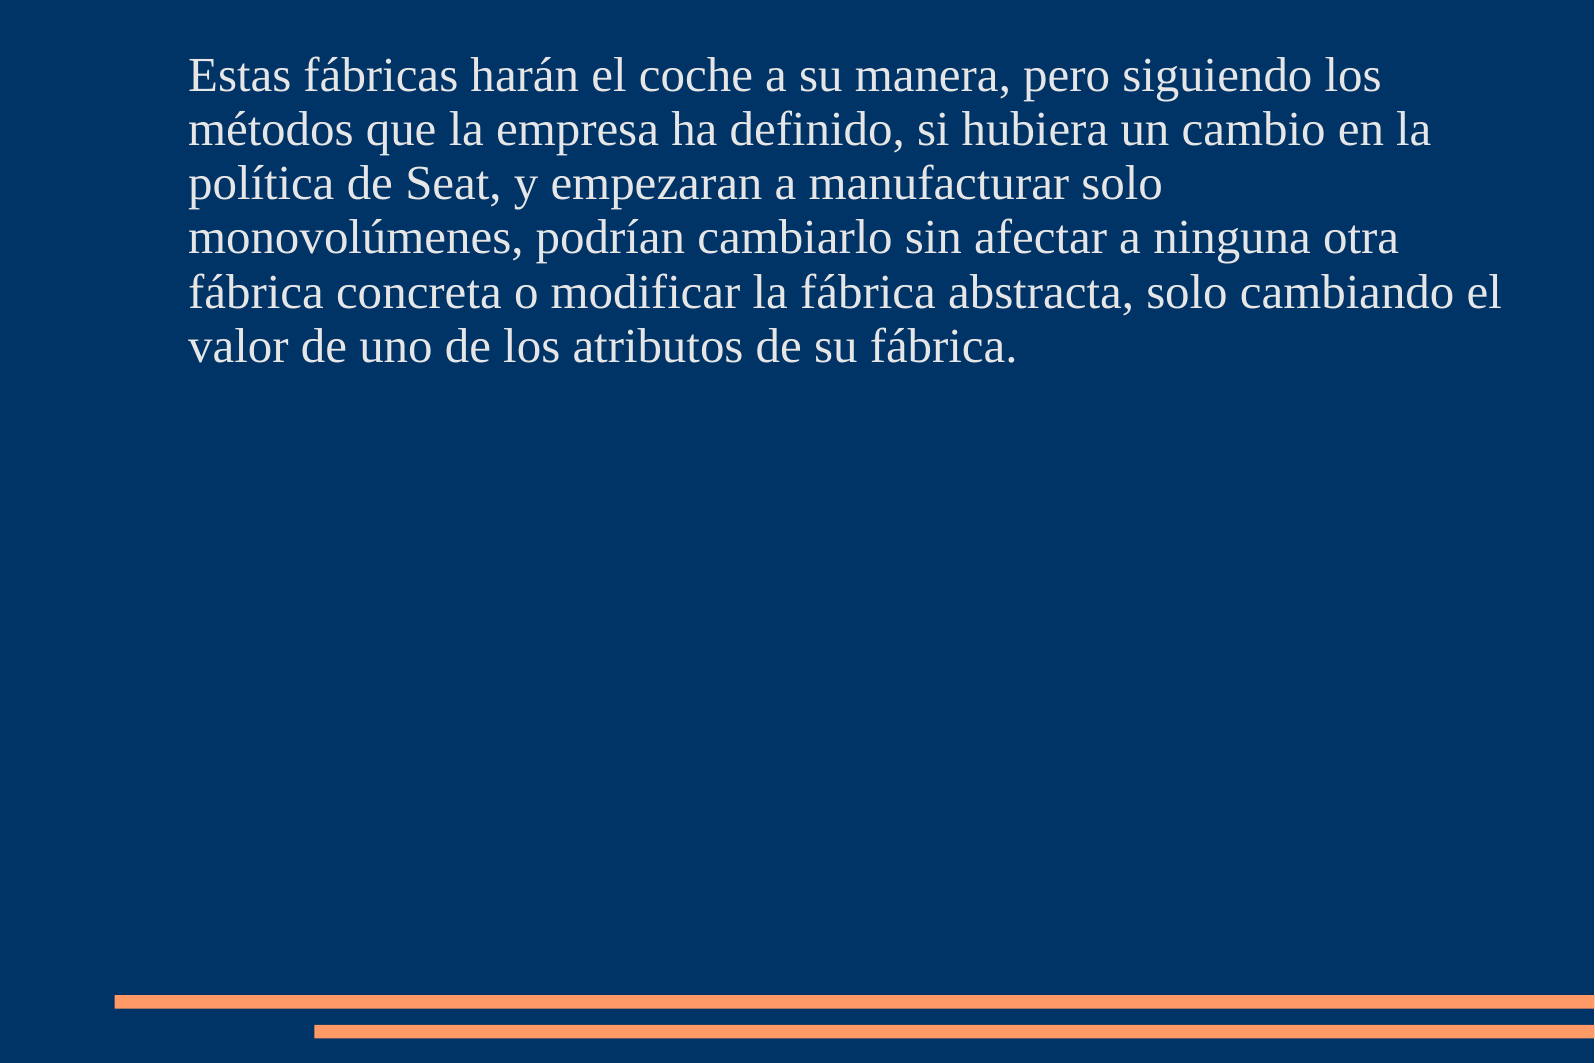

# Estas fábricas harán el coche a su manera, pero siguiendo los métodos que la empresa ha definido, si hubiera un cambio en la política de Seat, y empezaran a manufacturar solo monovolúmenes, podrían cambiarlo sin afectar a ninguna otra fábrica concreta o modificar la fábrica abstracta, solo cambiando el valor de uno de los atributos de su fábrica.